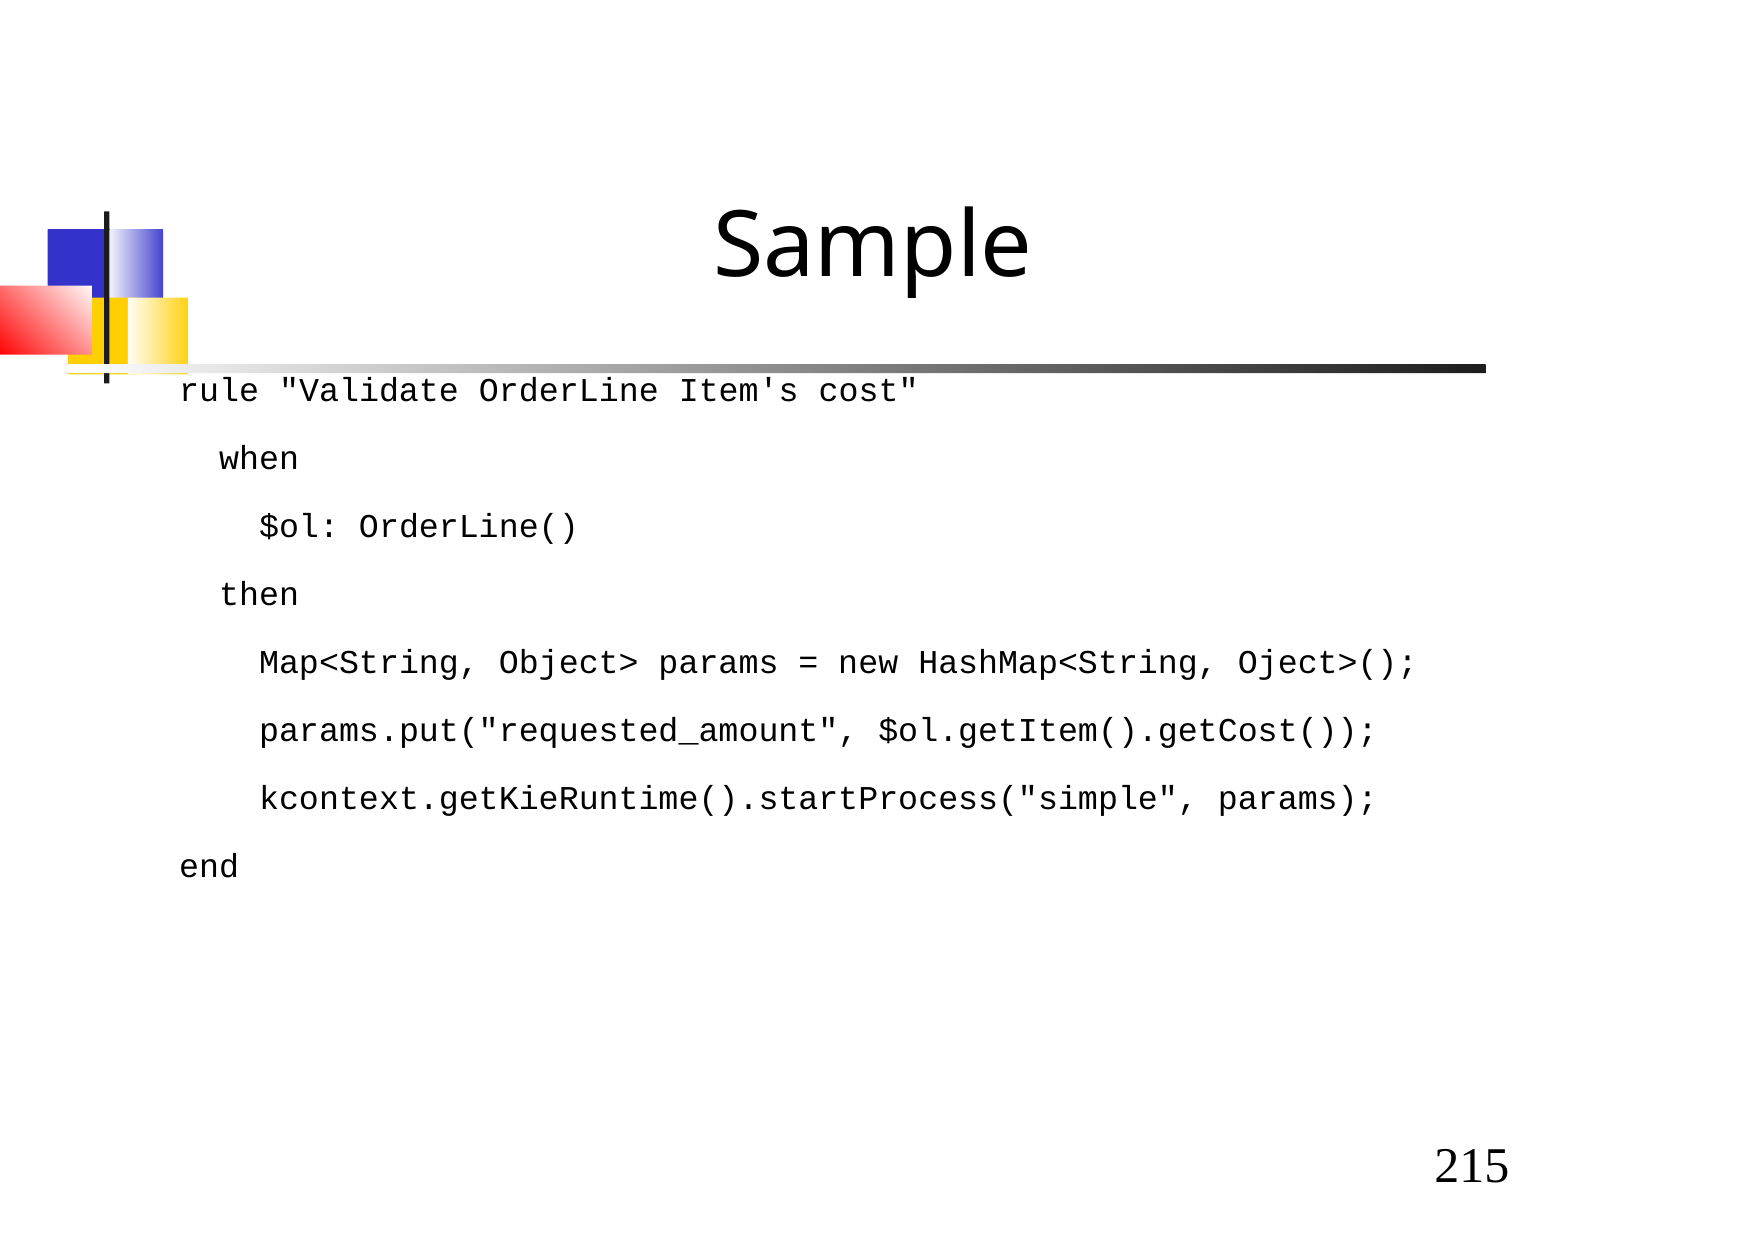

# Sample
rule "Validate OrderLine Item's cost"
 when
 $ol: OrderLine()
 then
 Map<String, Object> params = new HashMap<String, Oject>();
 params.put("requested_amount", $ol.getItem().getCost());
 kcontext.getKieRuntime().startProcess("simple", params);
end